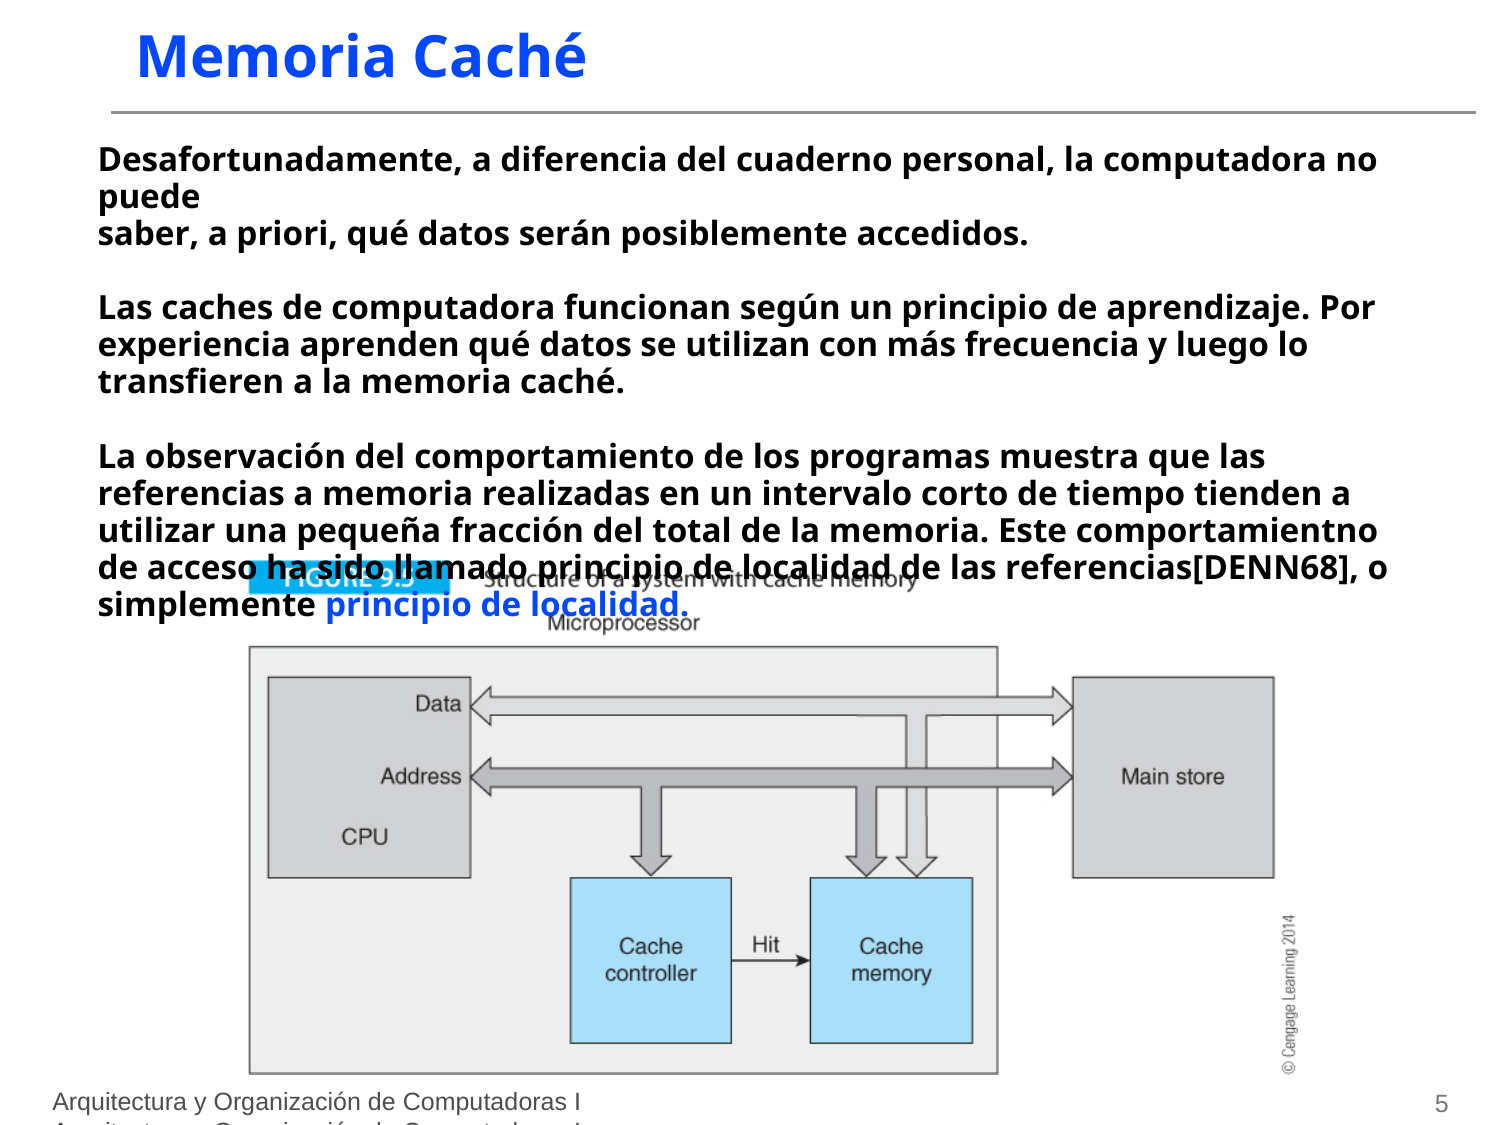

# Memoria Caché
Desafortunadamente, a diferencia del cuaderno personal, la computadora no puede
saber, a priori, qué datos serán posiblemente accedidos.
Las caches de computadora funcionan según un principio de aprendizaje. Por experiencia aprenden qué datos se utilizan con más frecuencia y luego lo transfieren a la memoria caché.
La observación del comportamiento de los programas muestra que las referencias a memoria realizadas en un intervalo corto de tiempo tienden a utilizar una pequeña fracción del total de la memoria. Este comportamientno de acceso ha sido llamado principio de localidad de las referencias[DENN68], o simplemente principio de localidad.
Arquitectura y Organización de Computadoras I
5